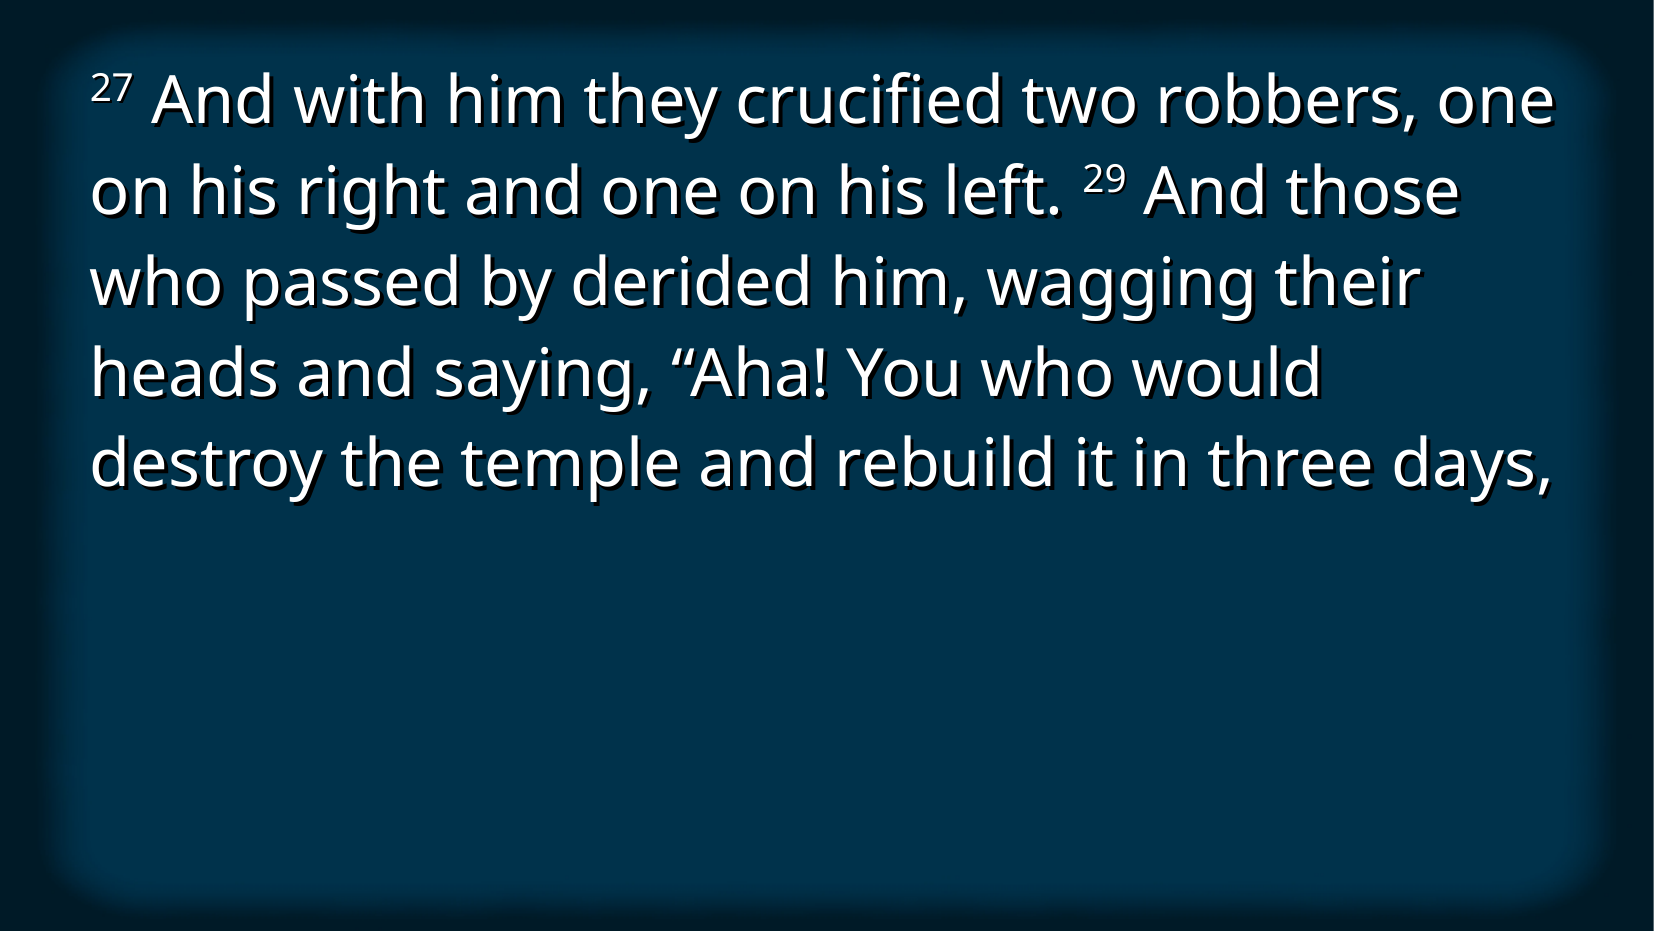

27 And with him they crucified two robbers, one on his right and one on his left. 29 And those who passed by derided him, wagging their heads and saying, “Aha! You who would destroy the temple and rebuild it in three days,